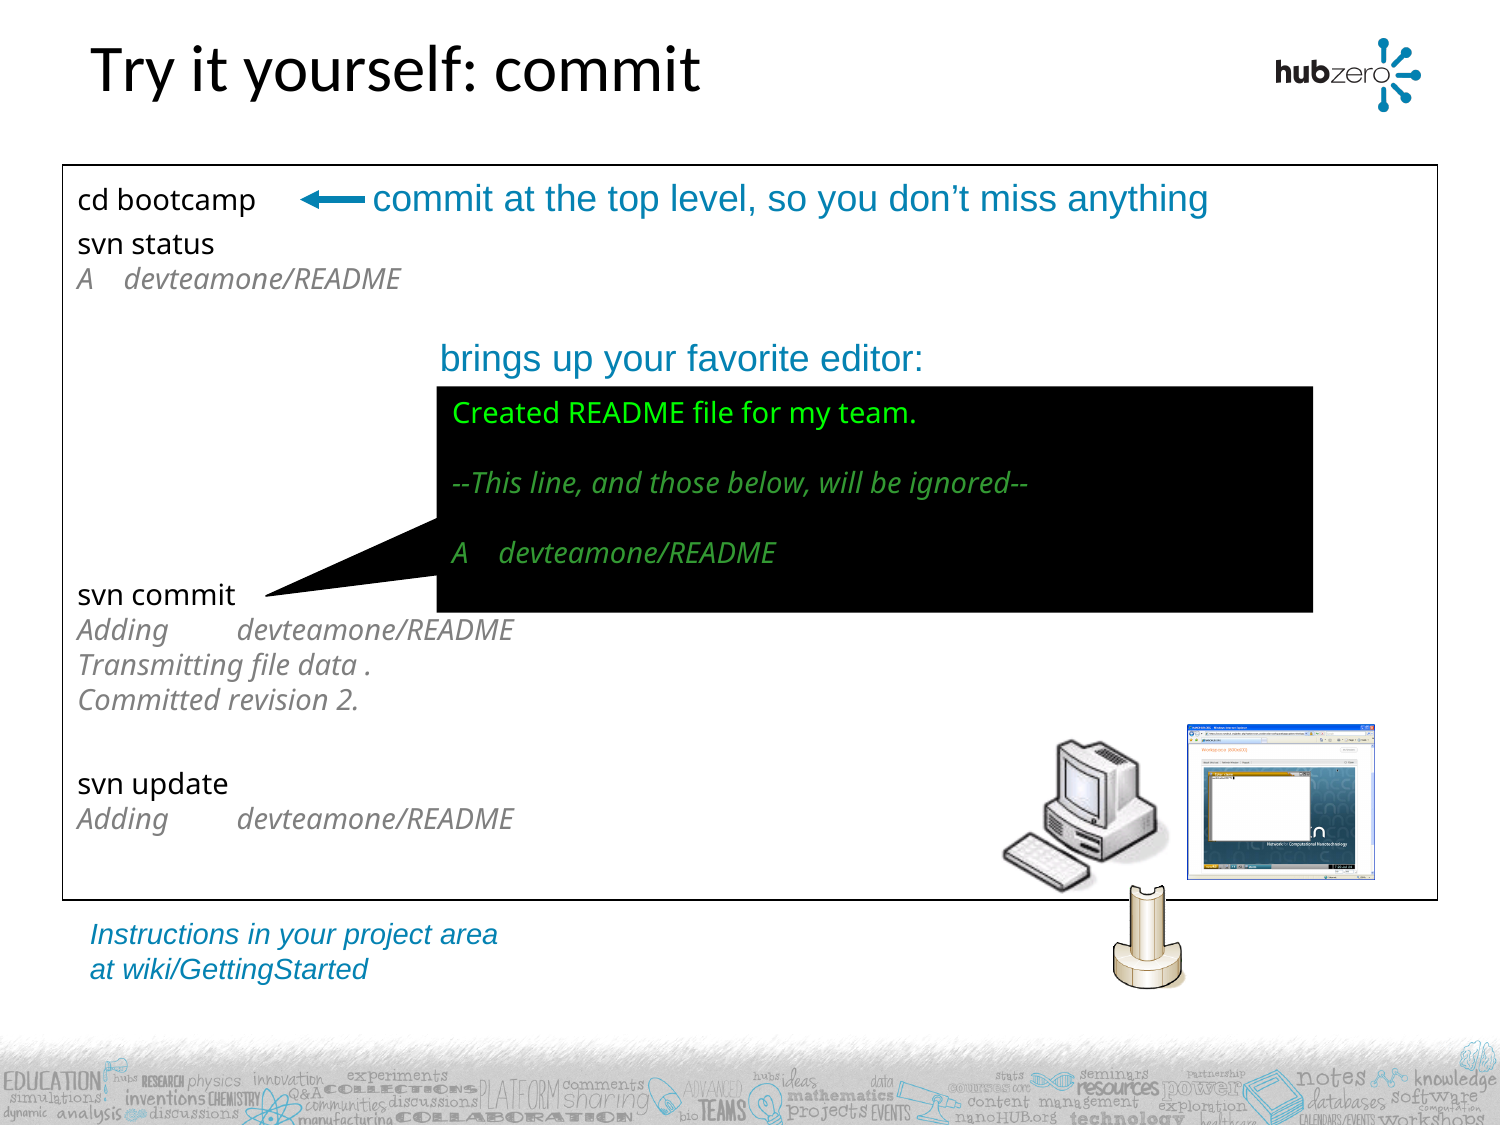

Try it yourself: commit
cd bootcamp
svn status
A devteamone/README
svn commit
Adding devteamone/README
Transmitting file data .
Committed revision 2.
svn update
Adding devteamone/README
commit at the top level, so you don’t miss anything
brings up your favorite editor:
Created README file for my team.
--This line, and those below, will be ignored--
A devteamone/README
Instructions in your project area
at wiki/GettingStarted